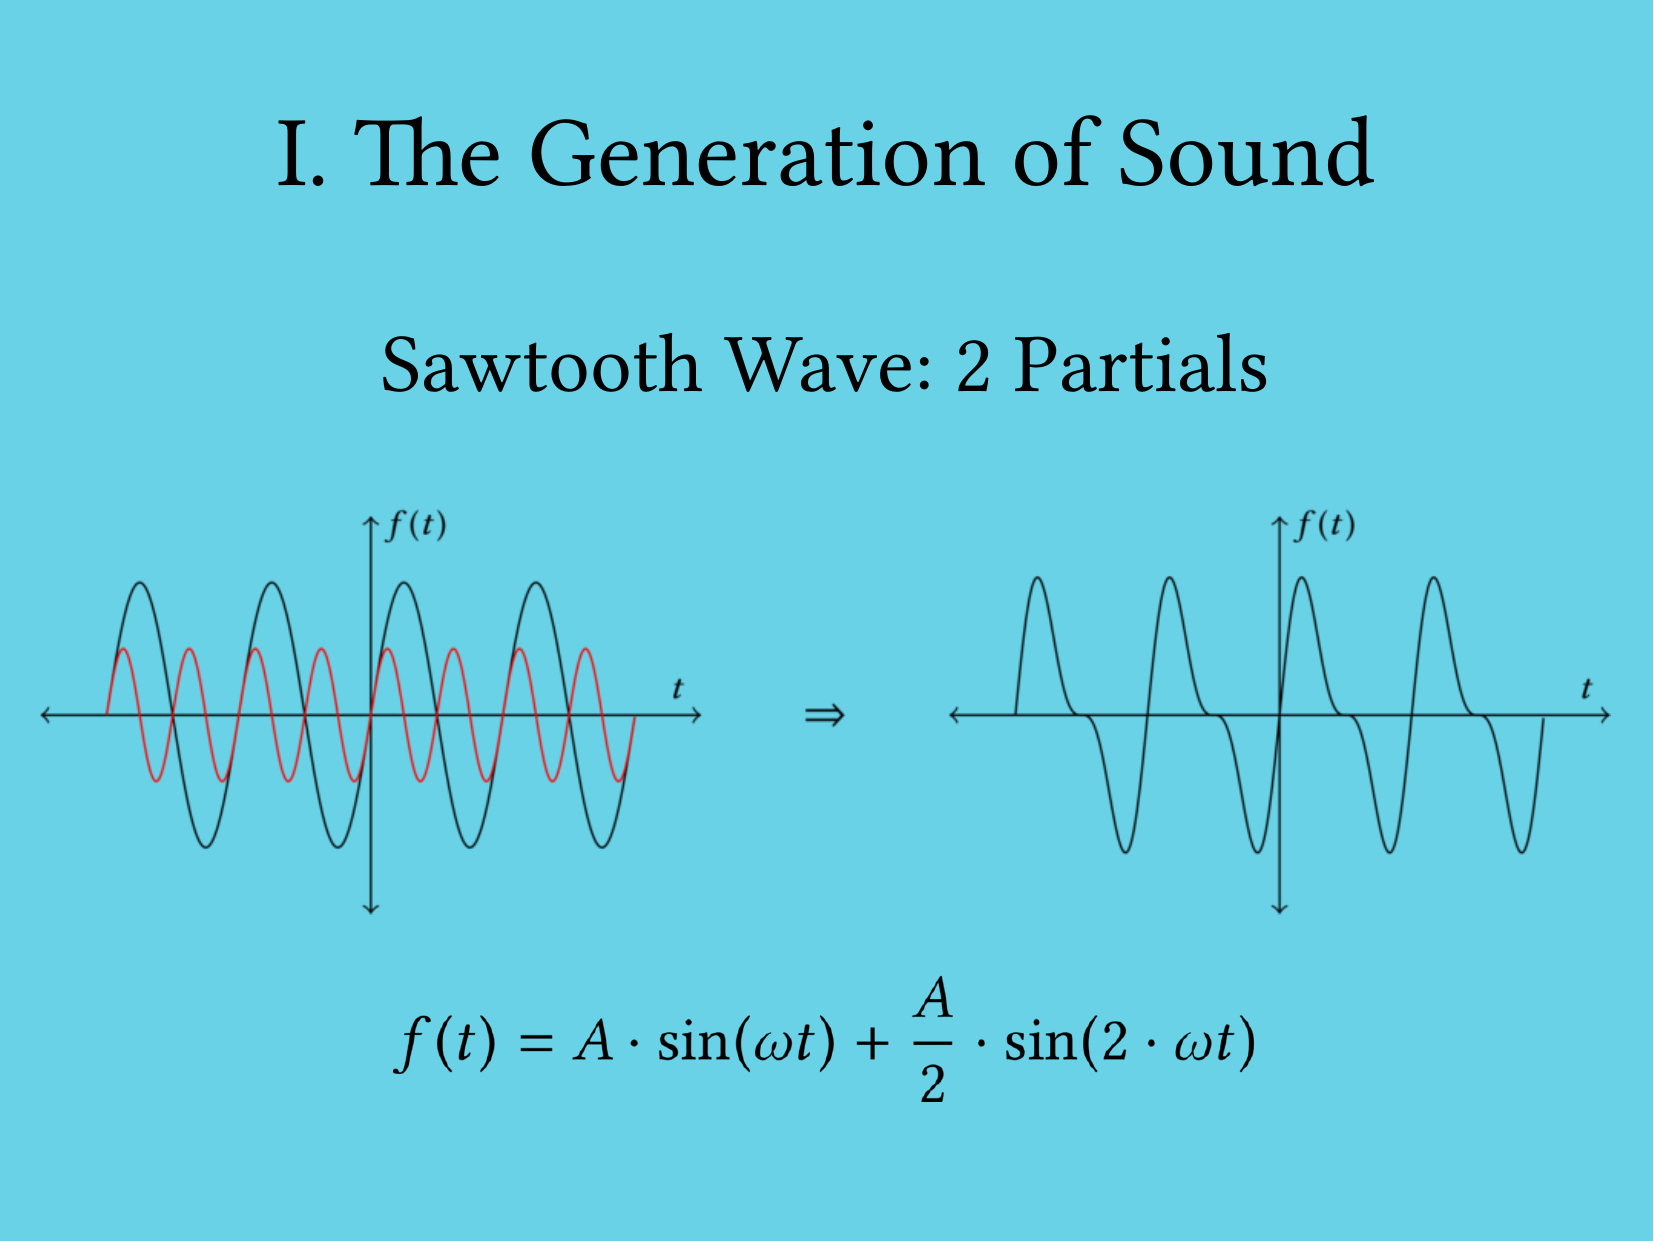

I. The Generation of Sound
# Sawtooth Wave: 2 Partials